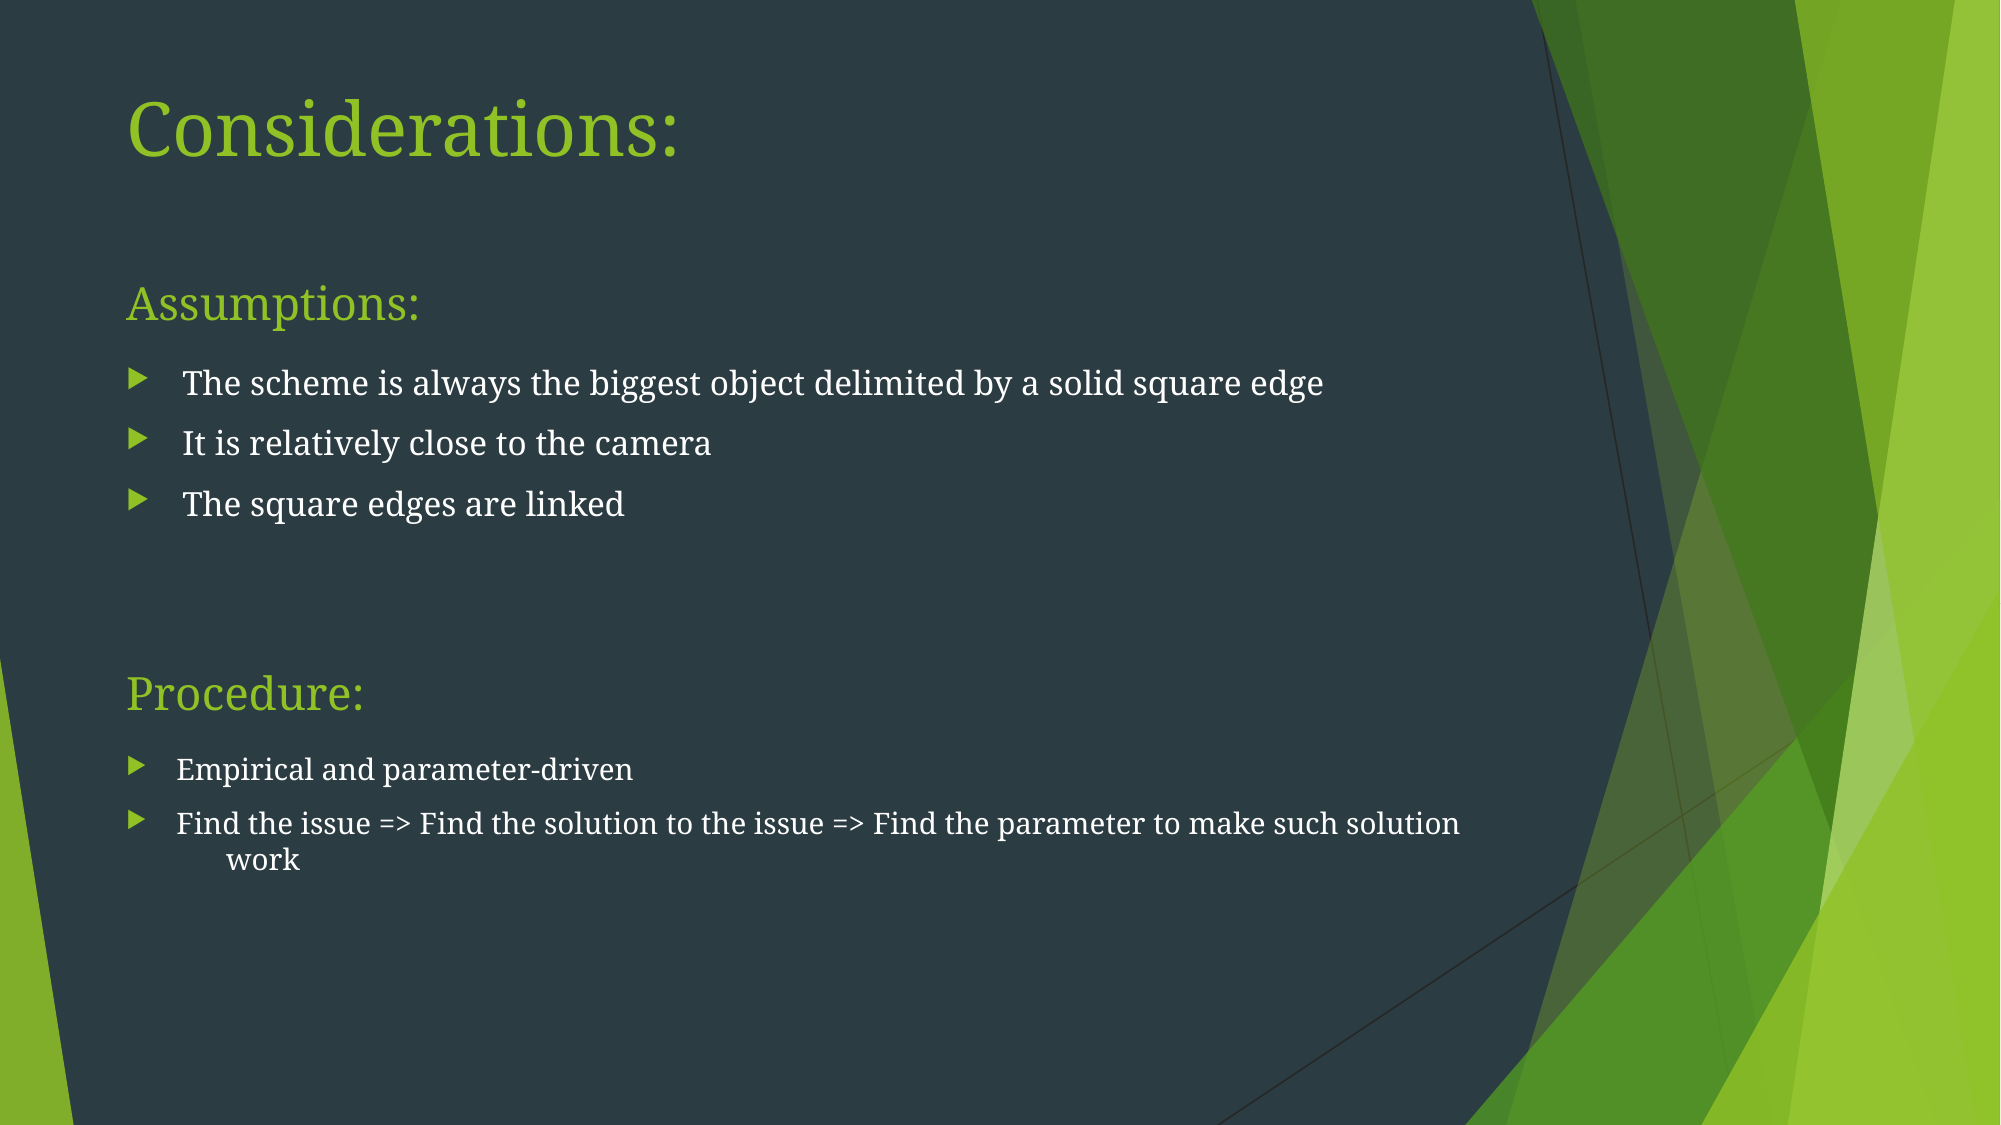

# Considerations:
Assumptions:
The scheme is always the biggest object delimited by a solid square edge
It is relatively close to the camera
The square edges are linked
Procedure:
Empirical and parameter-driven
Find the issue => Find the solution to the issue => Find the parameter to make such solution work